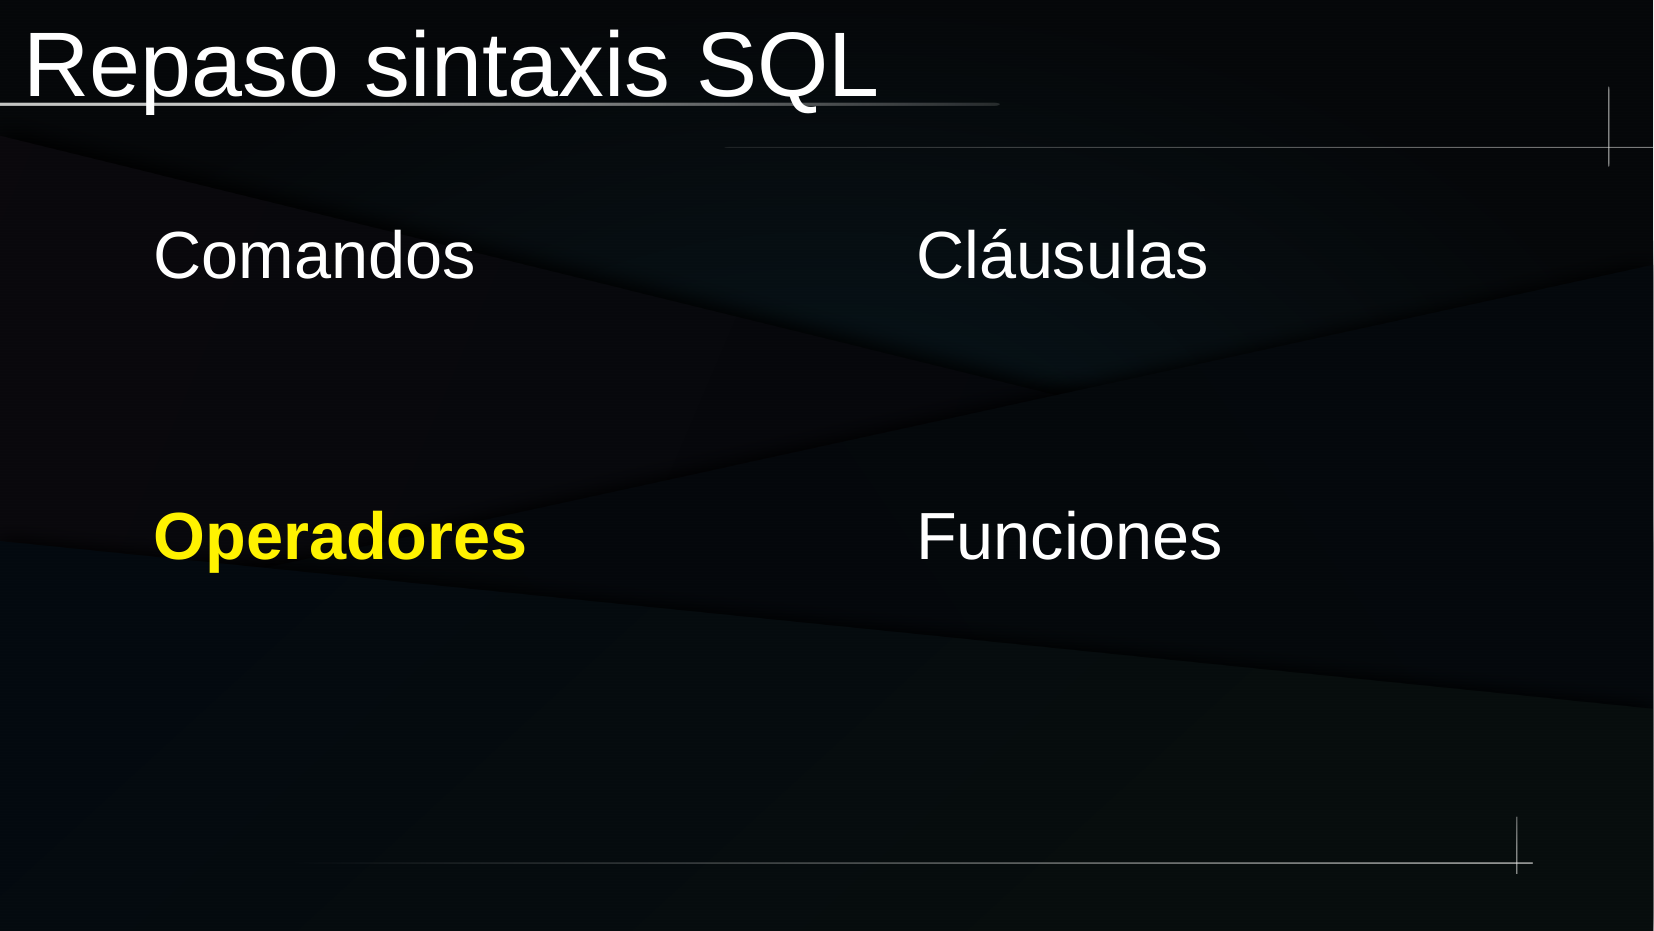

# Repaso sintaxis SQL
Comandos
Cláusulas
Operadores
Funciones